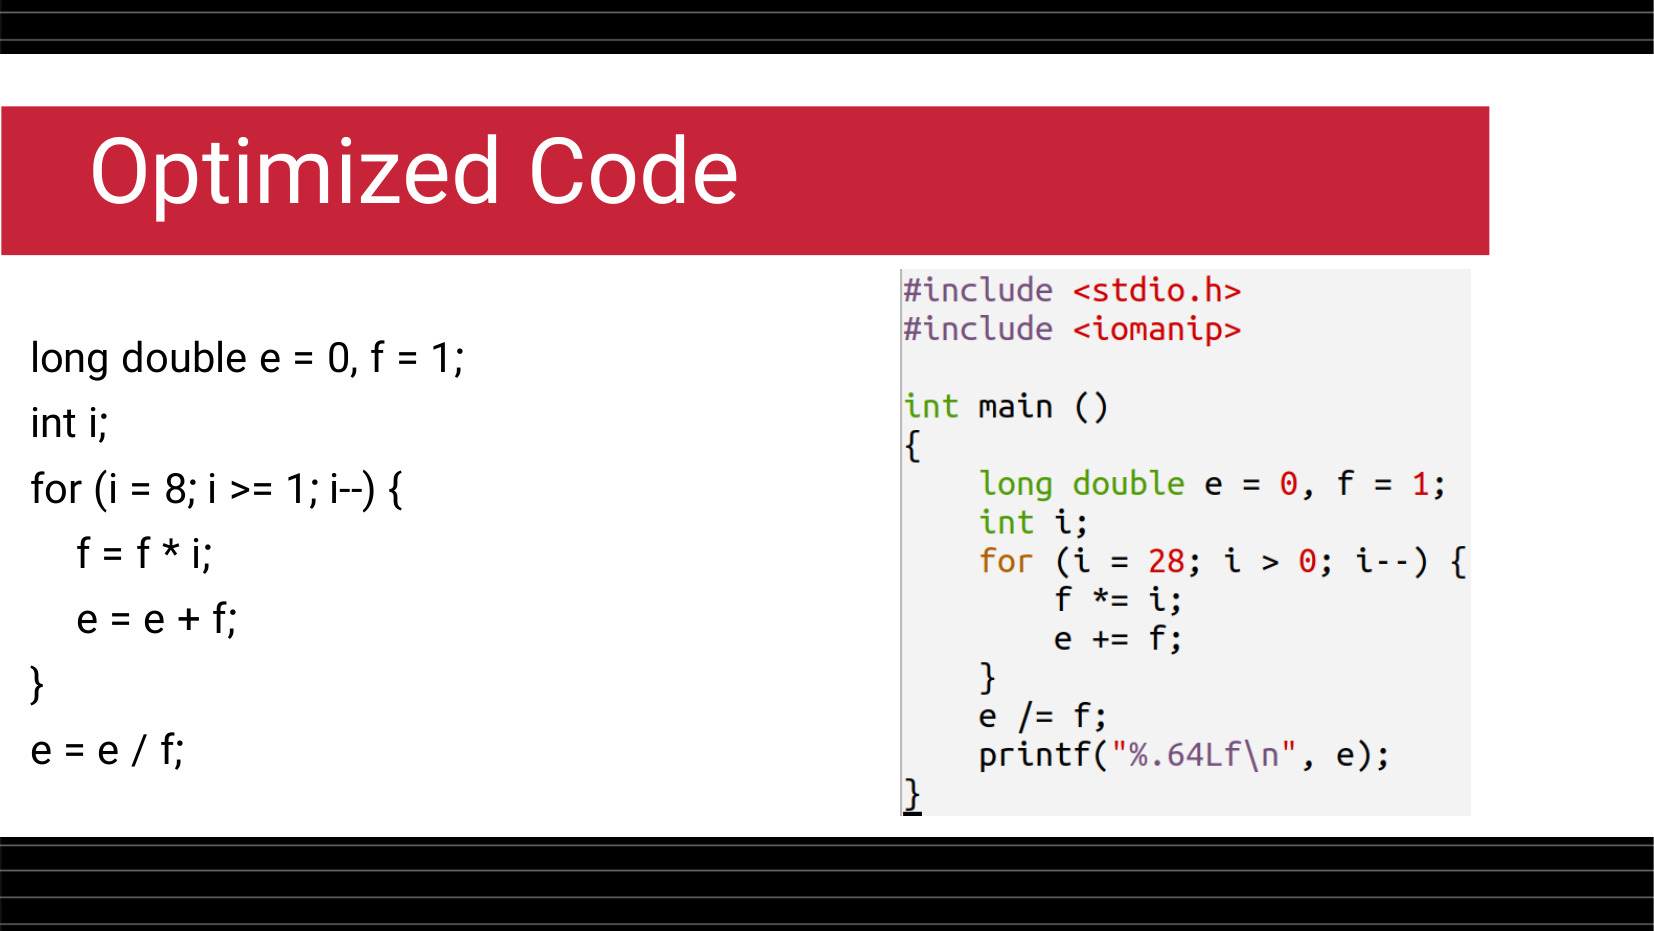

Optimized Code
# long double e = 0, f = 1;
int i;
for (i = 8; i >= 1; i--) {
 f = f * i;
 e = e + f;
}
e = e / f;